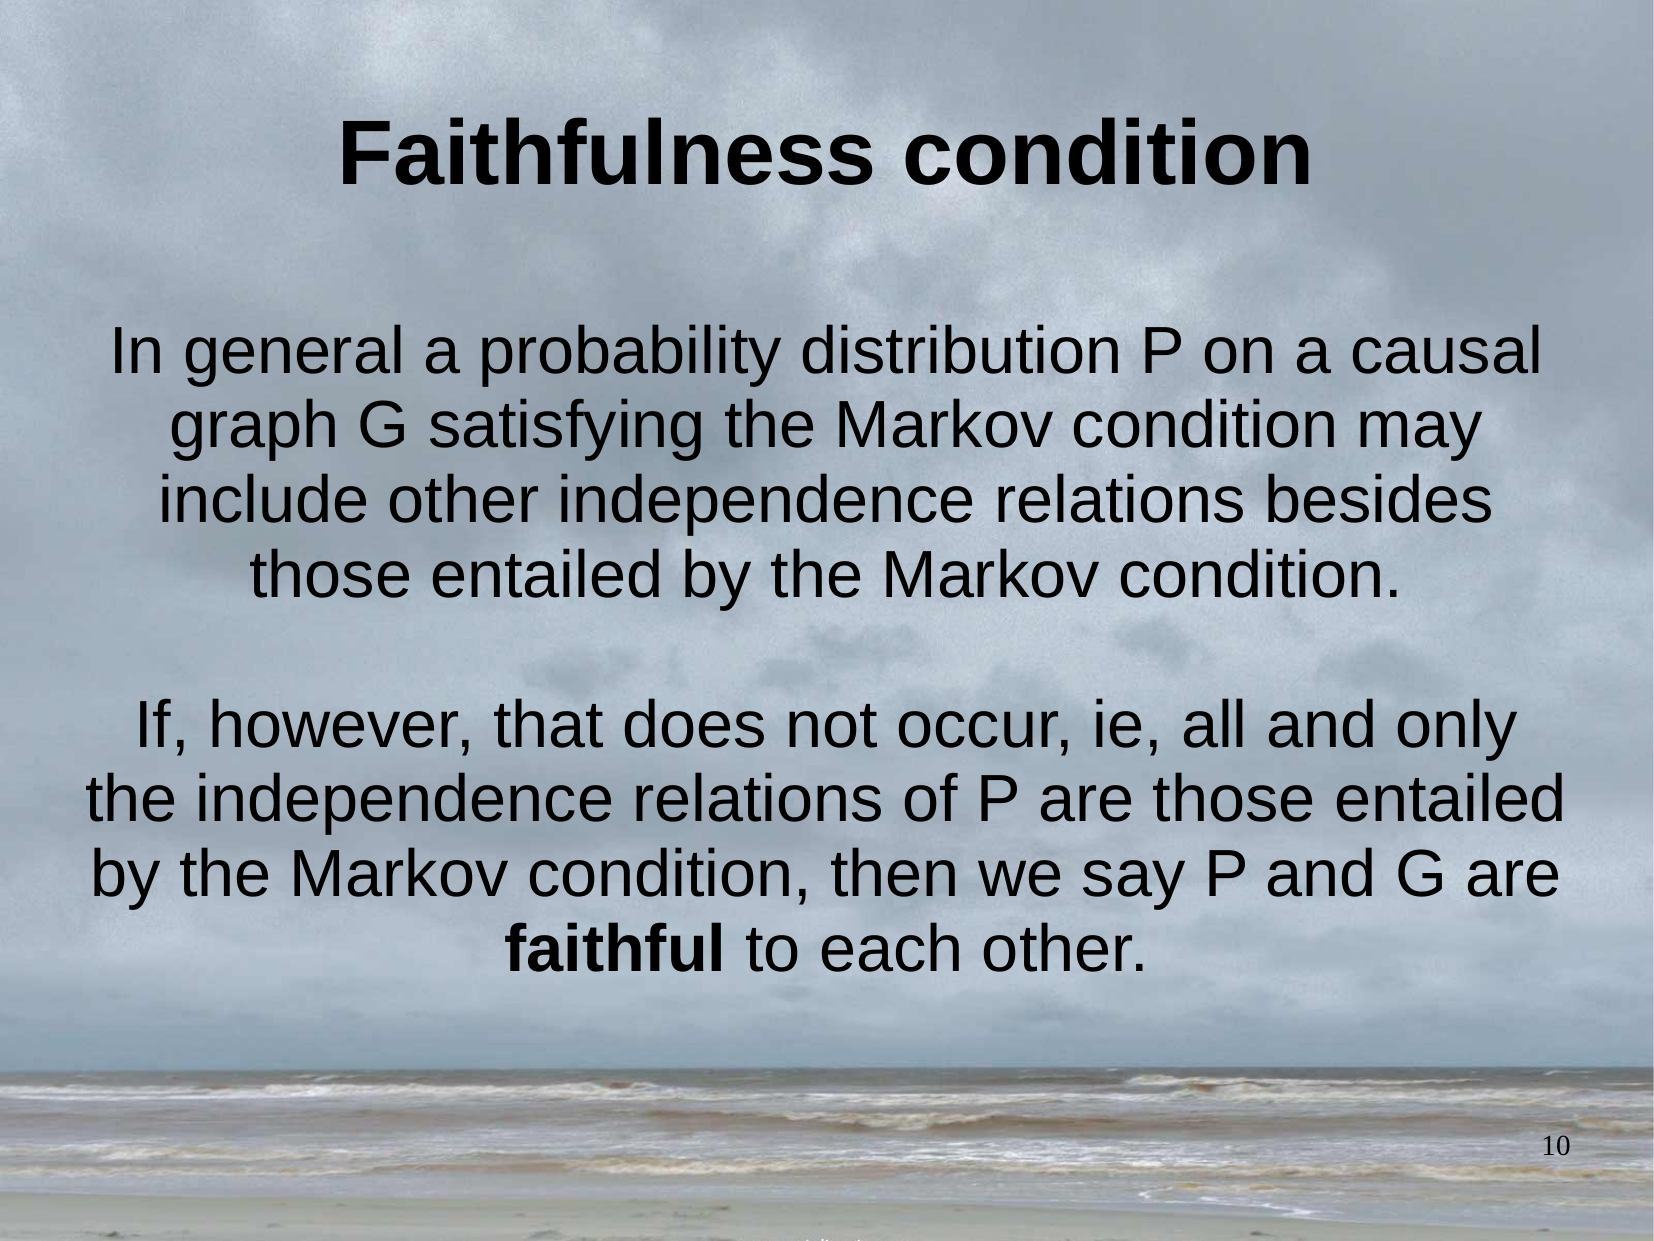

# Faithfulness condition
In general a probability distribution P on a causal graph G satisfying the Markov condition may include other independence relations besides those entailed by the Markov condition.
If, however, that does not occur, ie, all and only the independence relations of P are those entailed by the Markov condition, then we say P and G are faithful to each other.
10